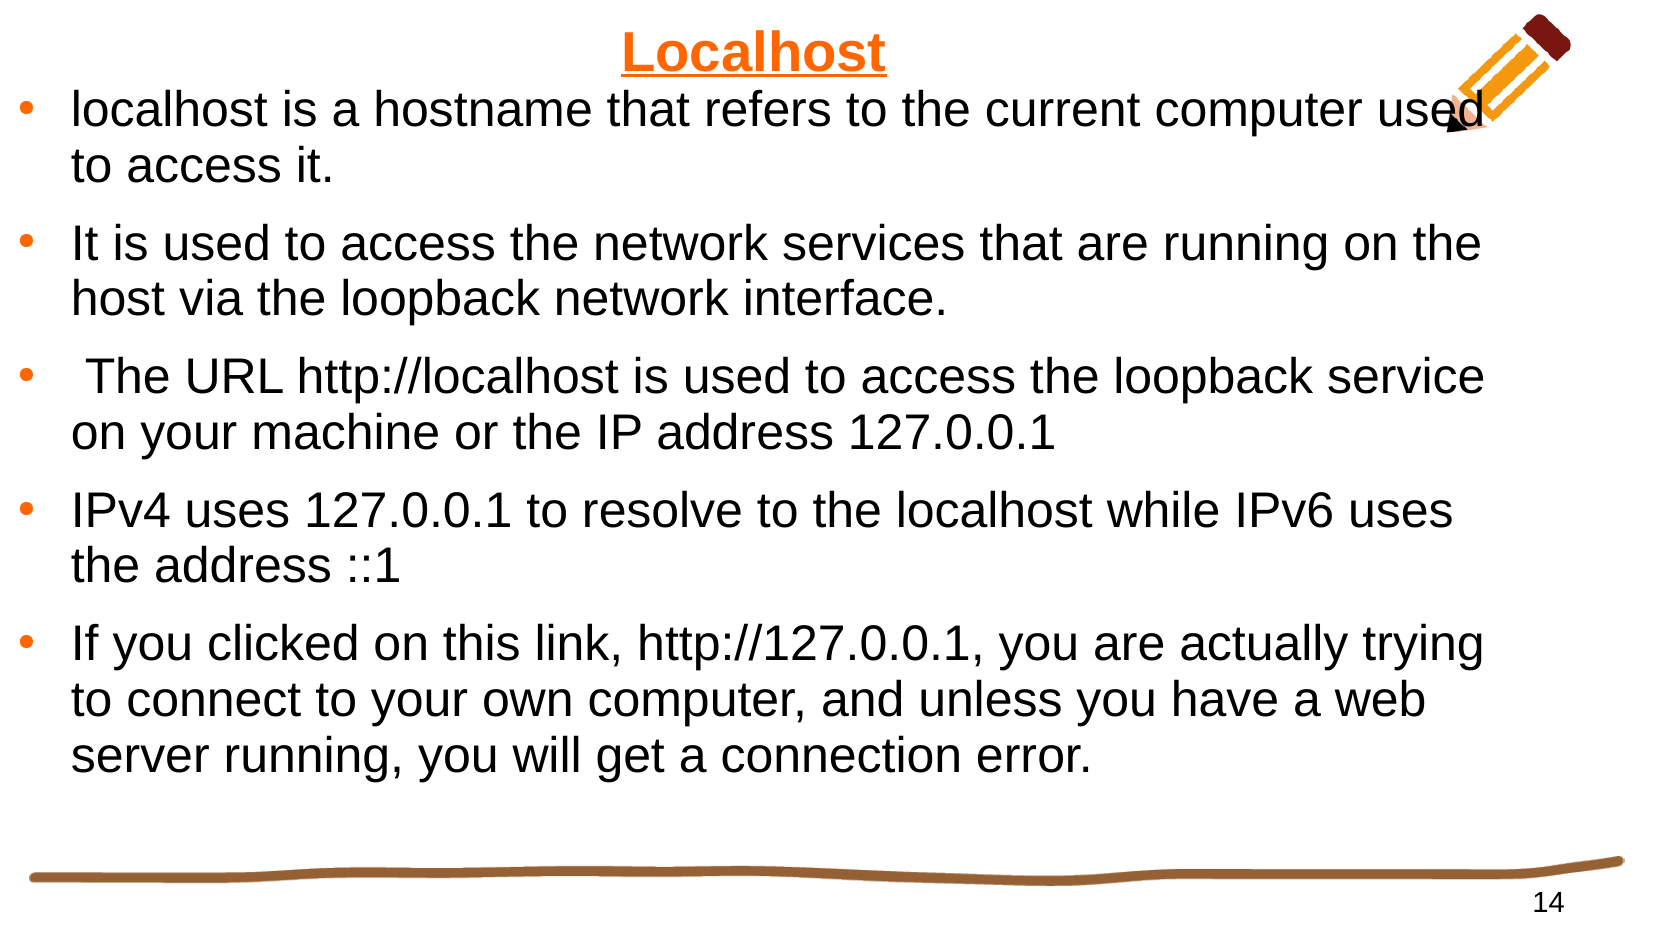

# Localhost
localhost is a hostname that refers to the current computer used to access it.
It is used to access the network services that are running on the host via the loopback network interface.
 The URL http://localhost is used to access the loopback service on your machine or the IP address 127.0.0.1
IPv4 uses 127.0.0.1 to resolve to the localhost while IPv6 uses the address ::1
If you clicked on this link, http://127.0.0.1, you are actually trying to connect to your own computer, and unless you have a web server running, you will get a connection error.
14